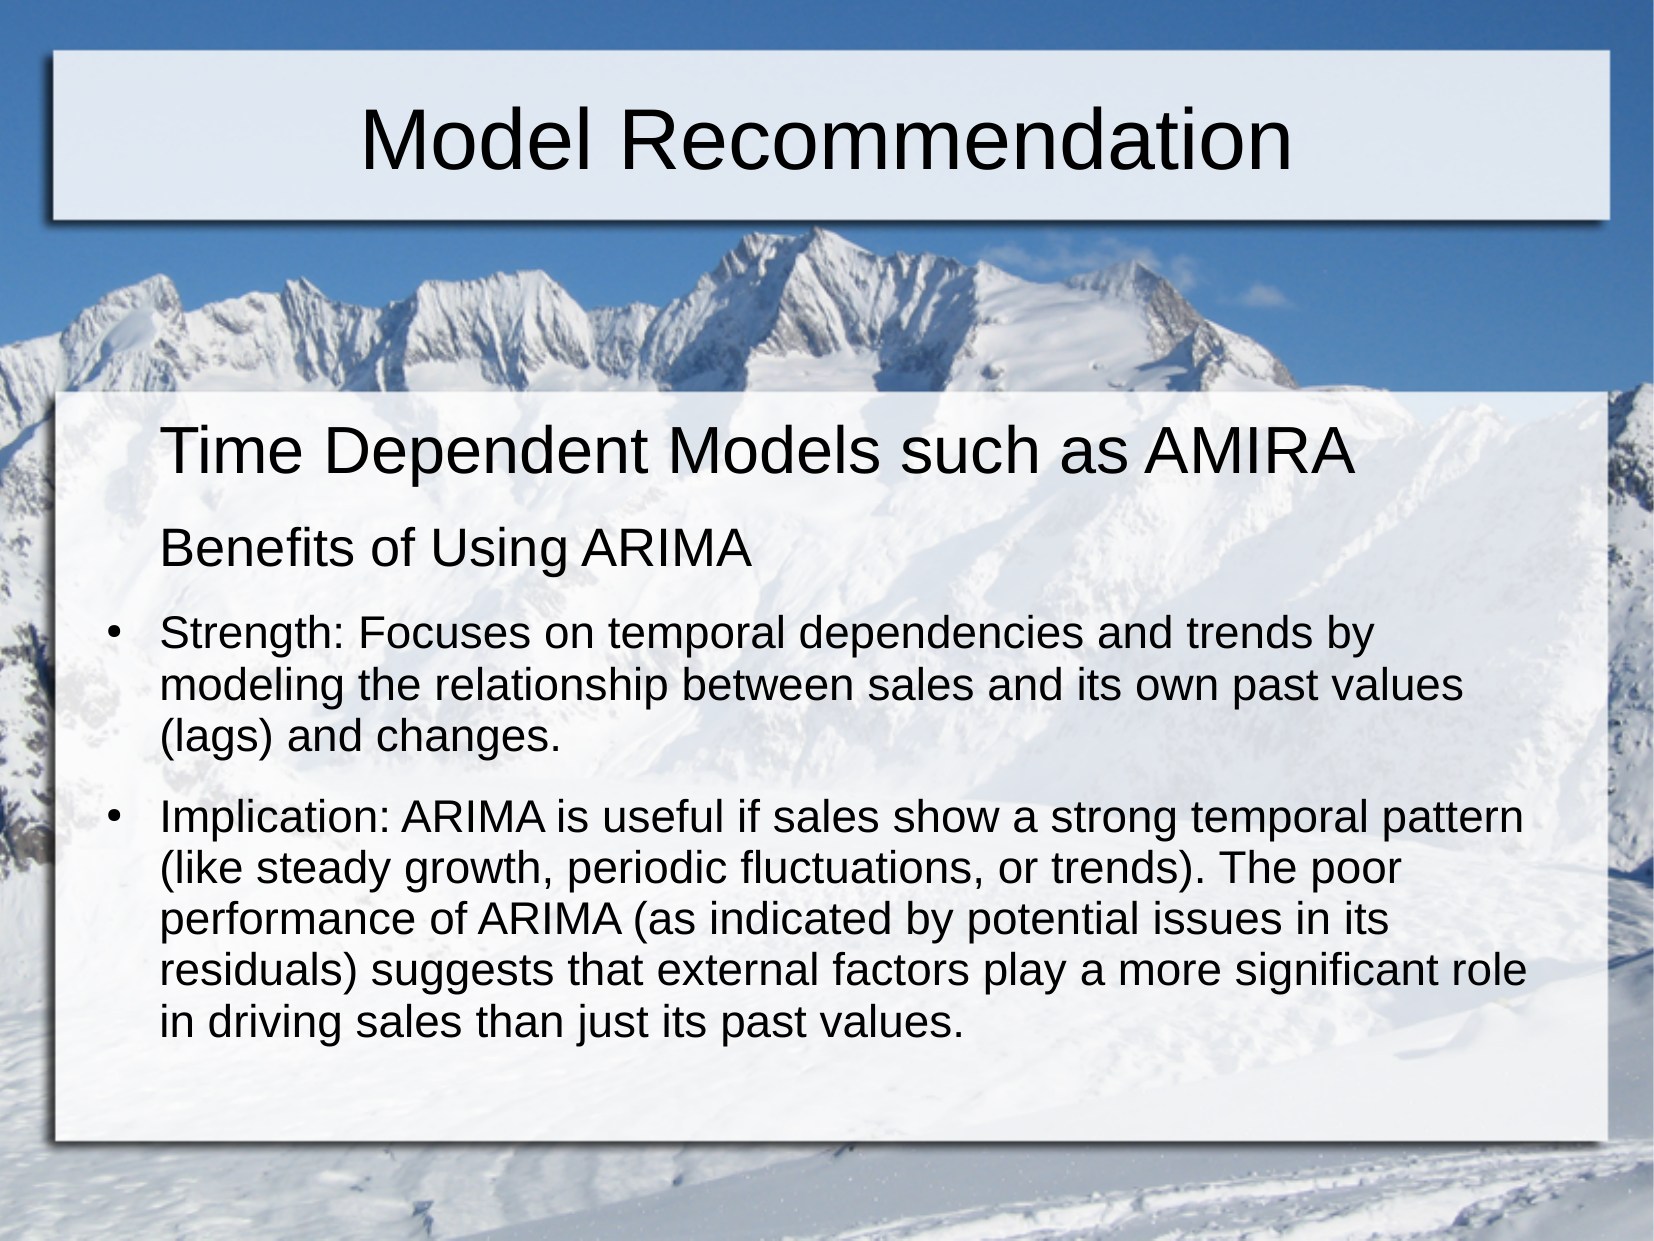

# Model Recommendation
Time Dependent Models such as AMIRA
Benefits of Using ARIMA
Strength: Focuses on temporal dependencies and trends by modeling the relationship between sales and its own past values (lags) and changes.
Implication: ARIMA is useful if sales show a strong temporal pattern (like steady growth, periodic fluctuations, or trends). The poor performance of ARIMA (as indicated by potential issues in its residuals) suggests that external factors play a more significant role in driving sales than just its past values.